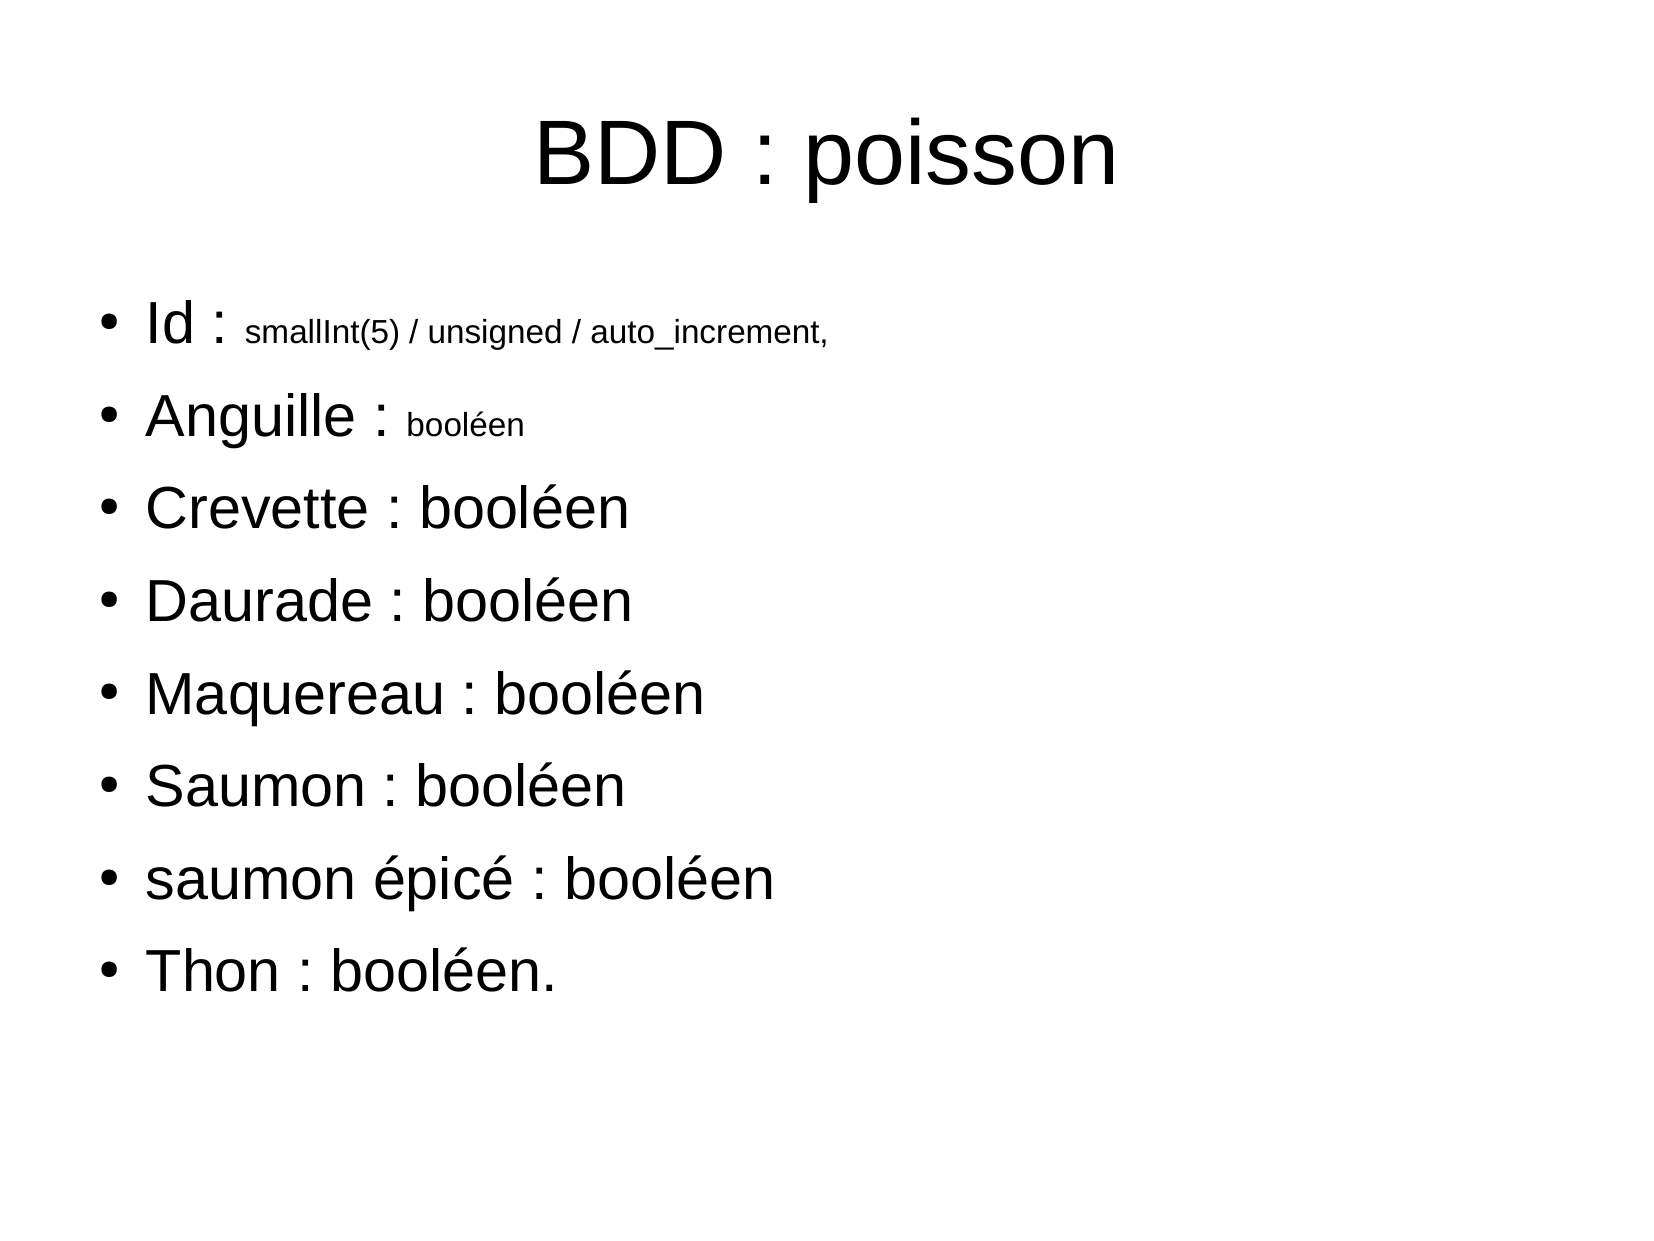

# BDD : poisson
Id : smallInt(5) / unsigned / auto_increment,
Anguille : booléen
Crevette : booléen
Daurade : booléen
Maquereau : booléen
Saumon : booléen
saumon épicé : booléen
Thon : booléen.